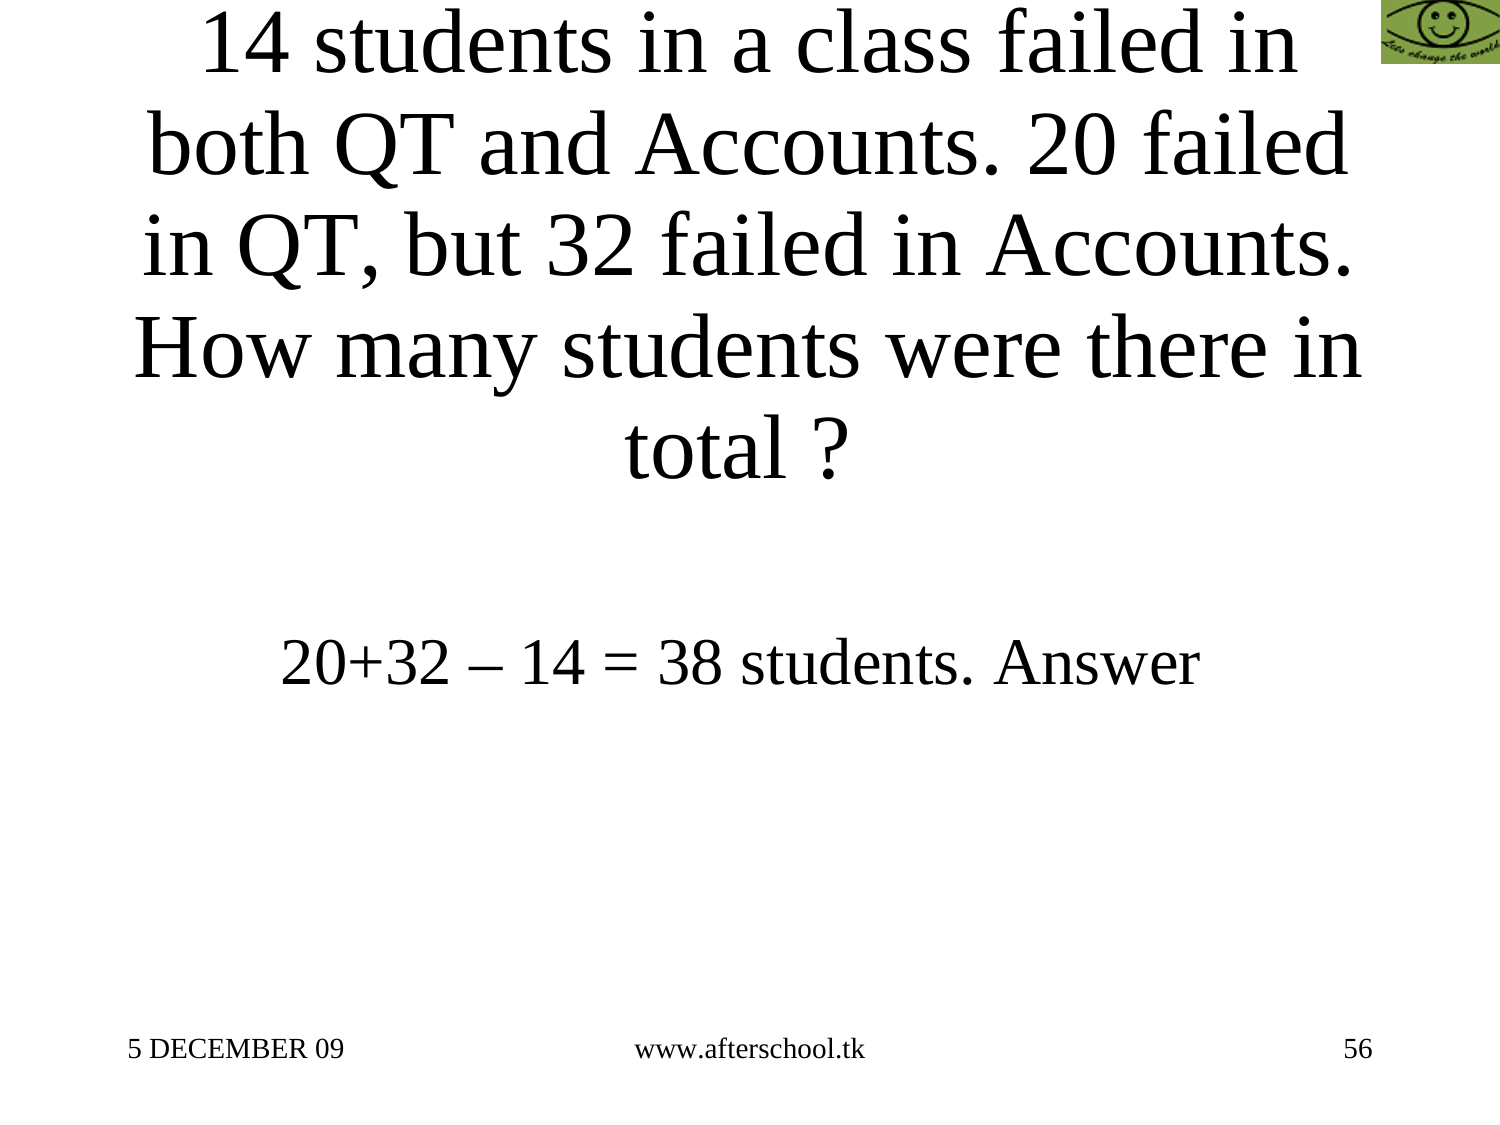

# 14 students in a class failed in both QT and Accounts. 20 failed in QT, but 32 failed in Accounts. How many students were there in total ?
20+32 – 14 = 38 students. Answer
MFI Seminar Jain PG College
AFTERSCHOOOL centre for social entrepreneurship
56